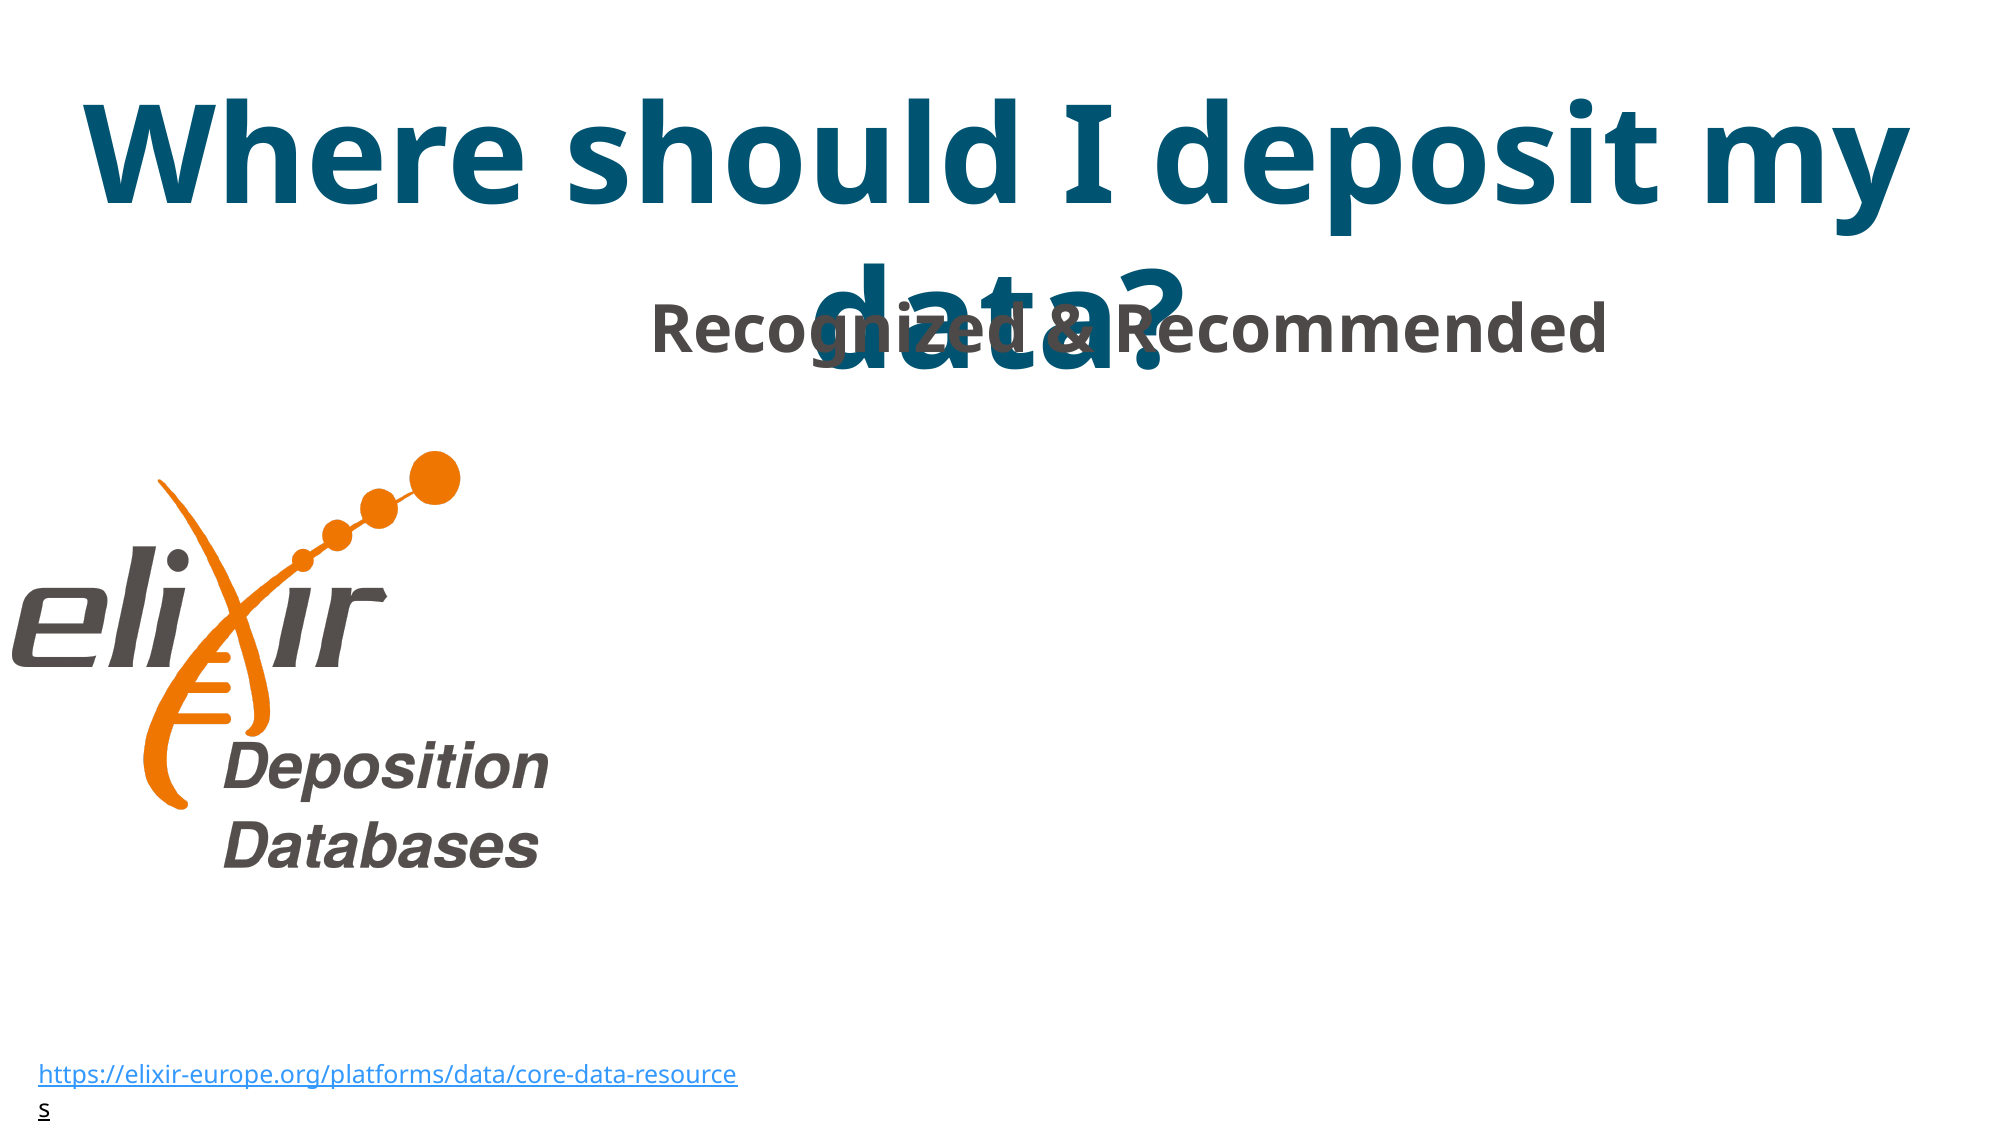

Where should I deposit my data?
Recognized & Recommended
https://elixir-europe.org/platforms/data/core-data-resources
https://elixir-europe.org/platforms/data/elixir-deposition-databases